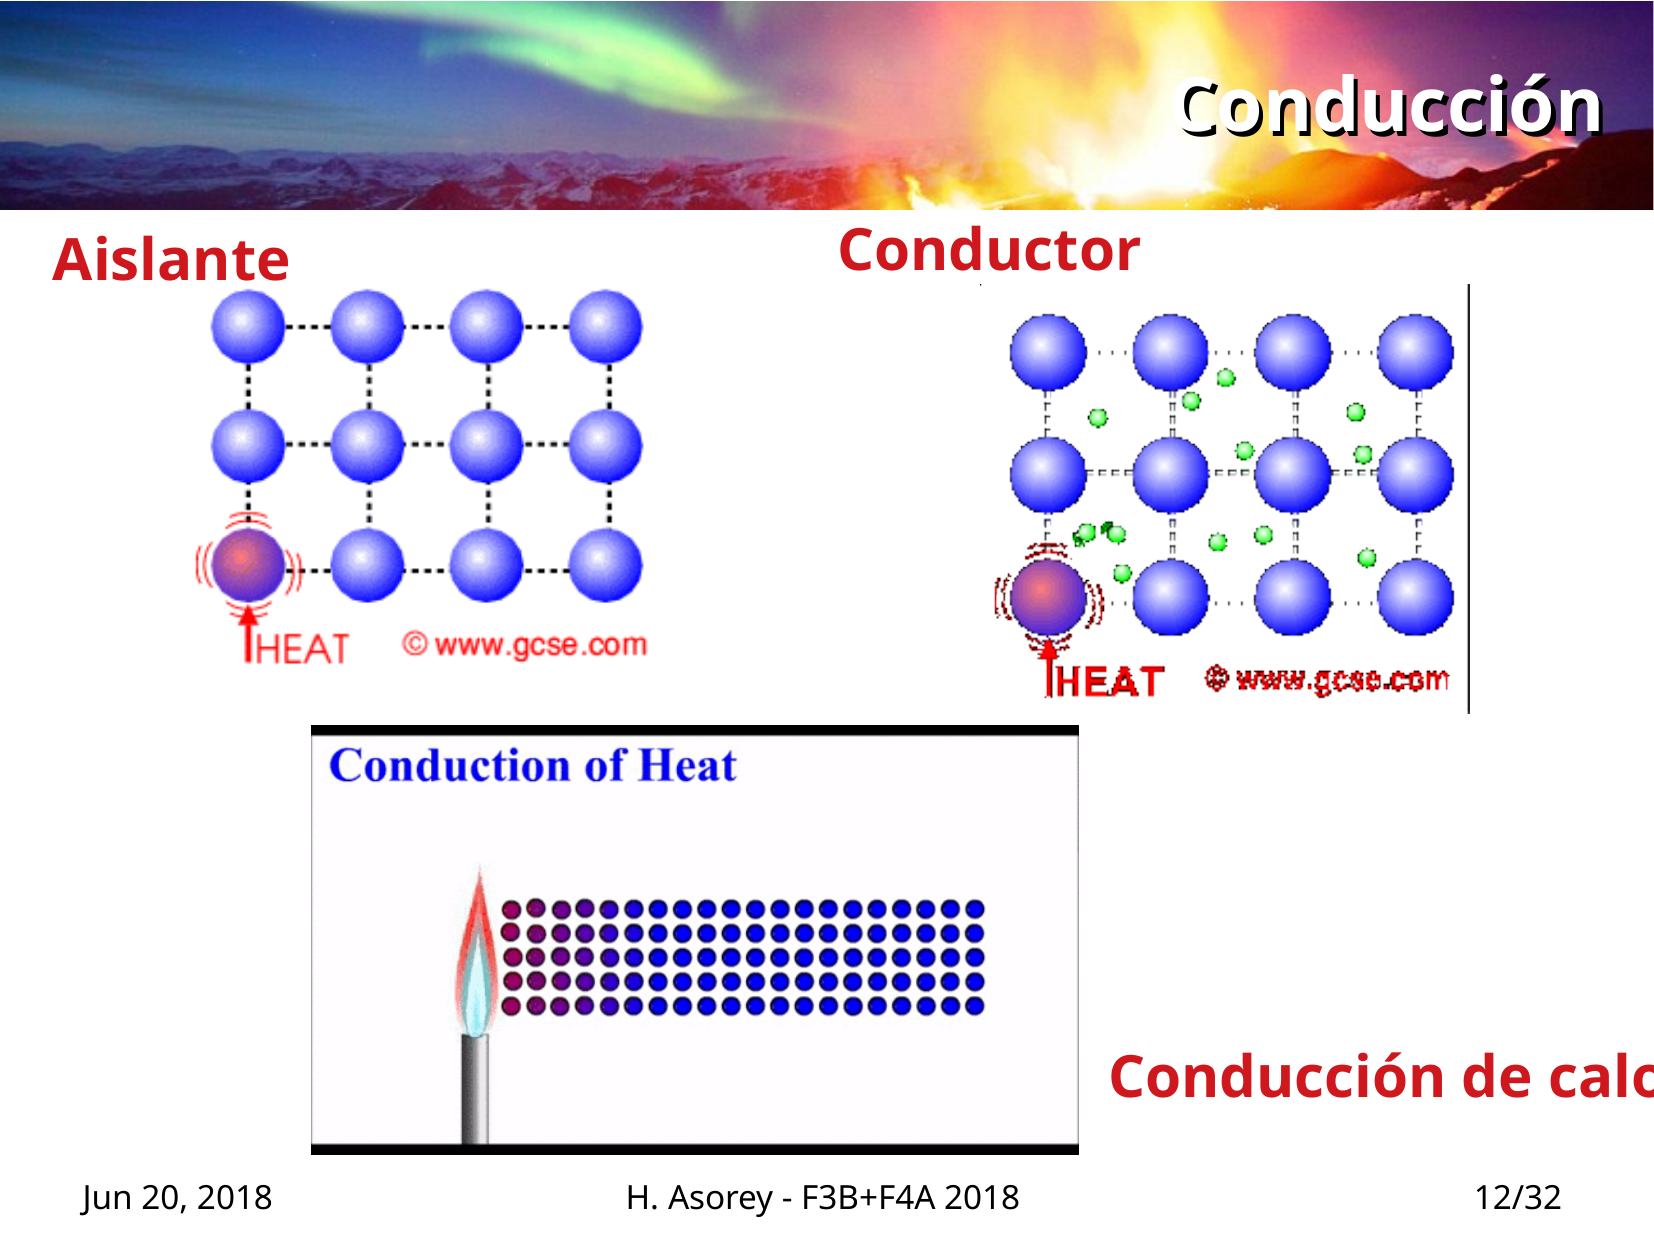

# Conducción
Conductor
Aislante
Conducción de calor
Jun 20, 2018
H. Asorey - F3B+F4A 2018
12